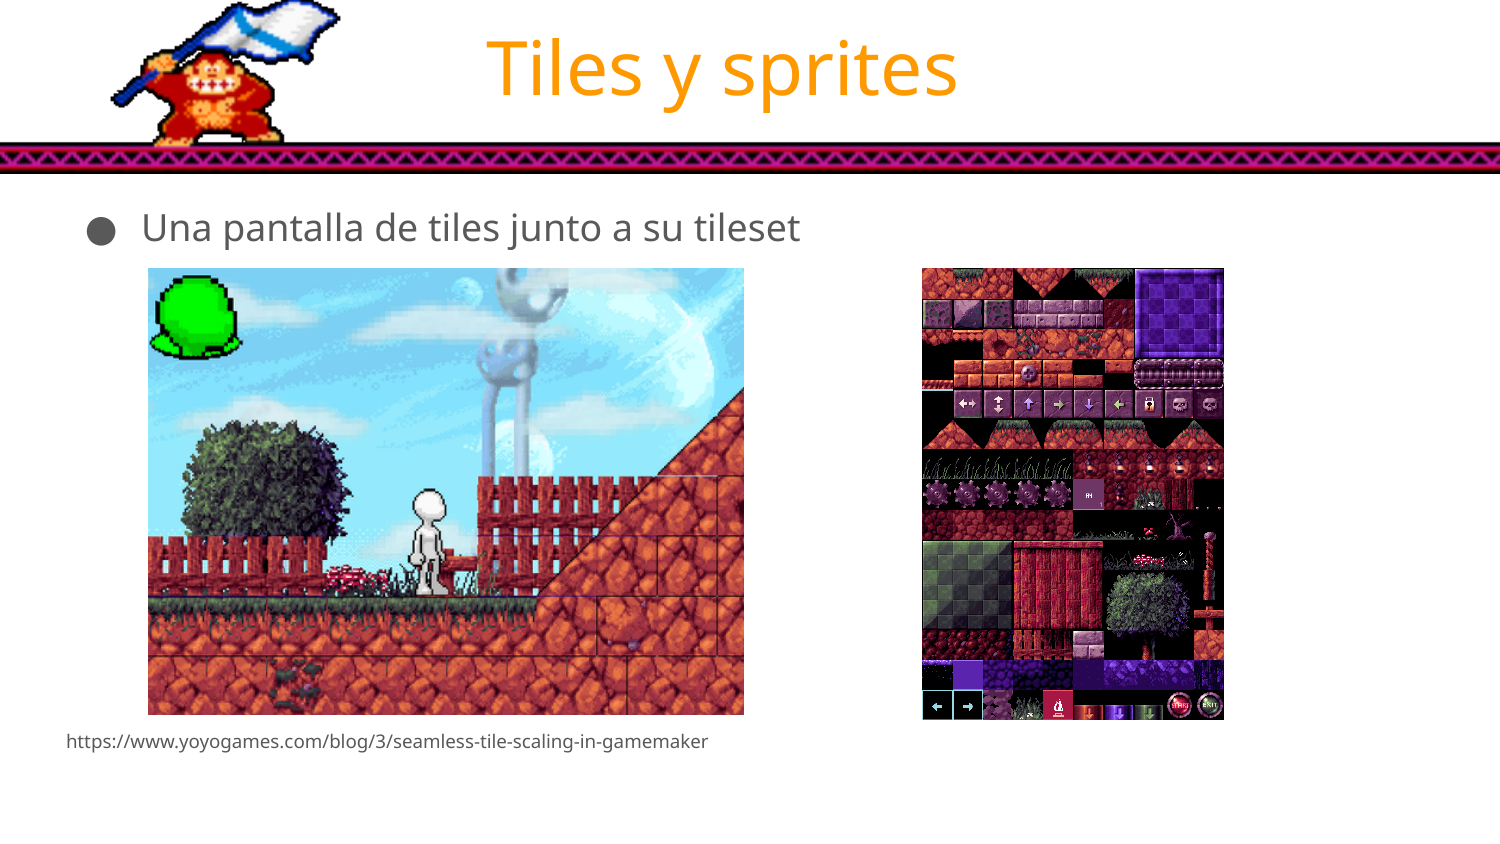

# Tiles y sprites
Una pantalla de tiles junto a su tileset
https://www.yoyogames.com/blog/3/seamless-tile-scaling-in-gamemaker